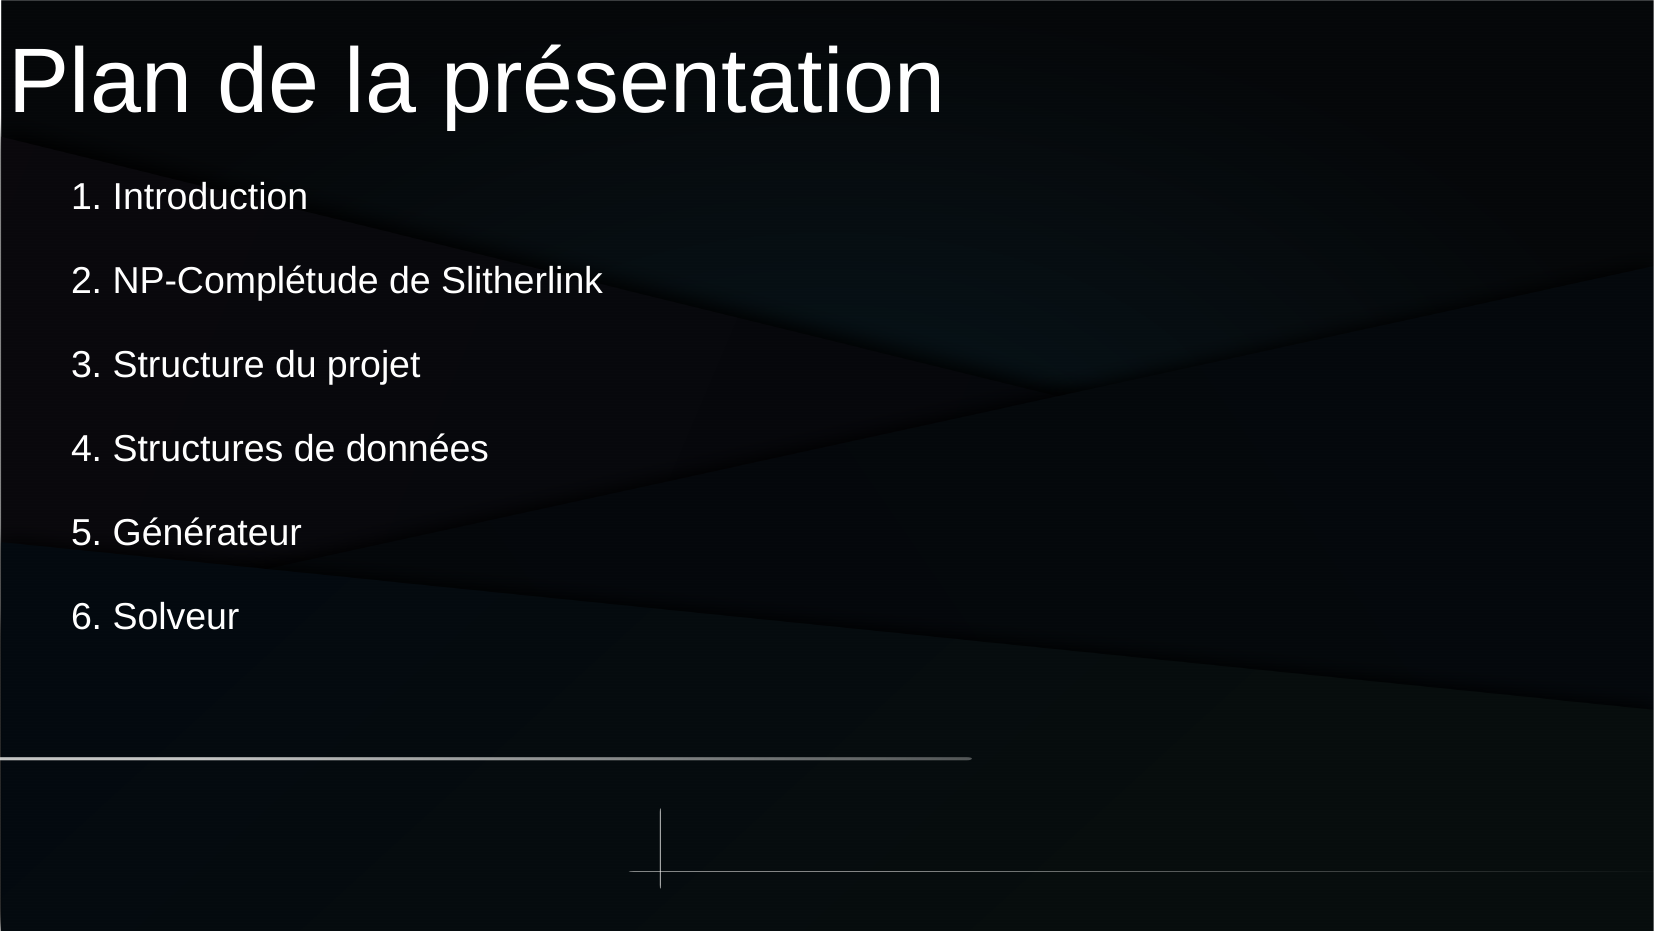

# Plan de la présentation
1. Introduction
2. NP-Complétude de Slitherlink
3. Structure du projet
4. Structures de données
5. Générateur
6. Solveur